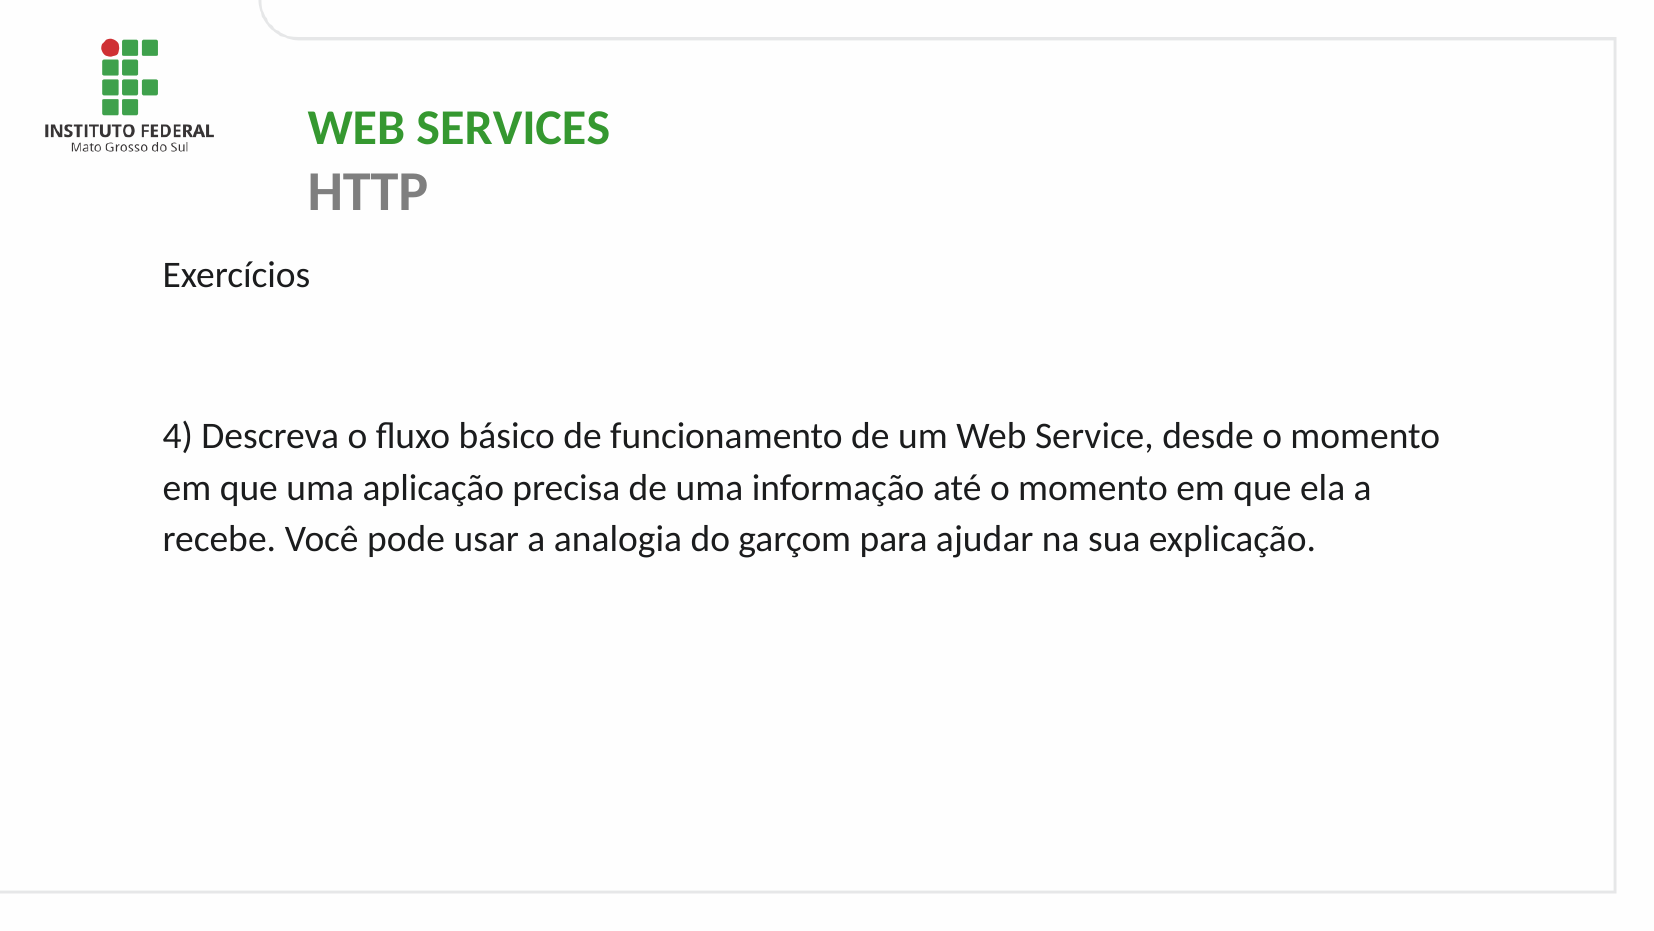

WEB SERVICES
HTTP
# Exercícios
4) Descreva o fluxo básico de funcionamento de um Web Service, desde o momento em que uma aplicação precisa de uma informação até o momento em que ela a recebe. Você pode usar a analogia do garçom para ajudar na sua explicação.